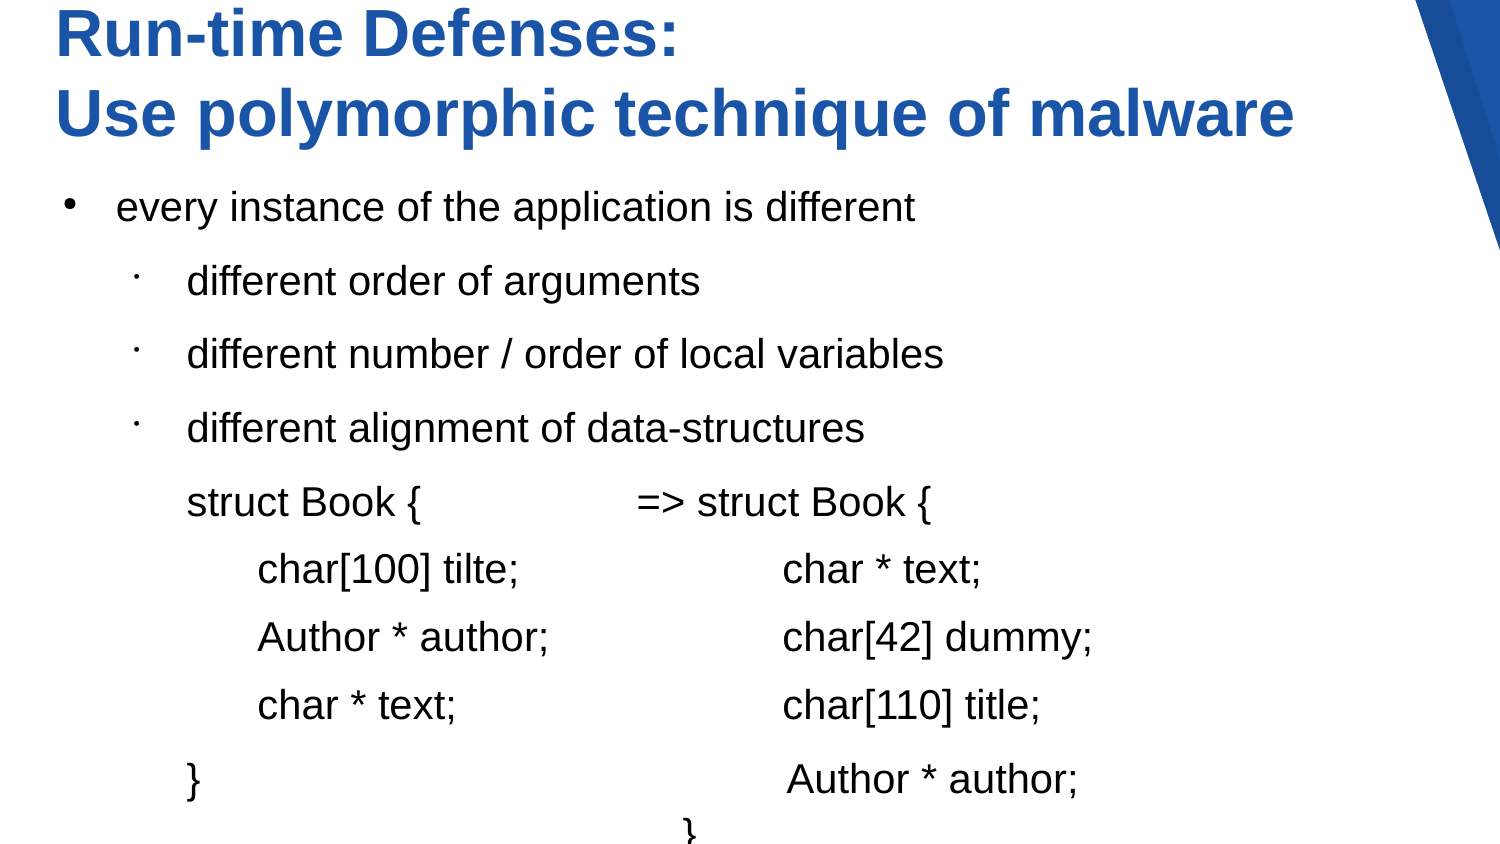

Run-time Defenses:
Use polymorphic technique of malware
# every instance of the application is different
different order of arguments
different number / order of local variables
different alignment of data-structures
struct Book {			=> struct Book {
char[100] tilte;				char * text;
Author * author;				char[42] dummy;
char * text;					char[110] title;
}								Author * author;
}